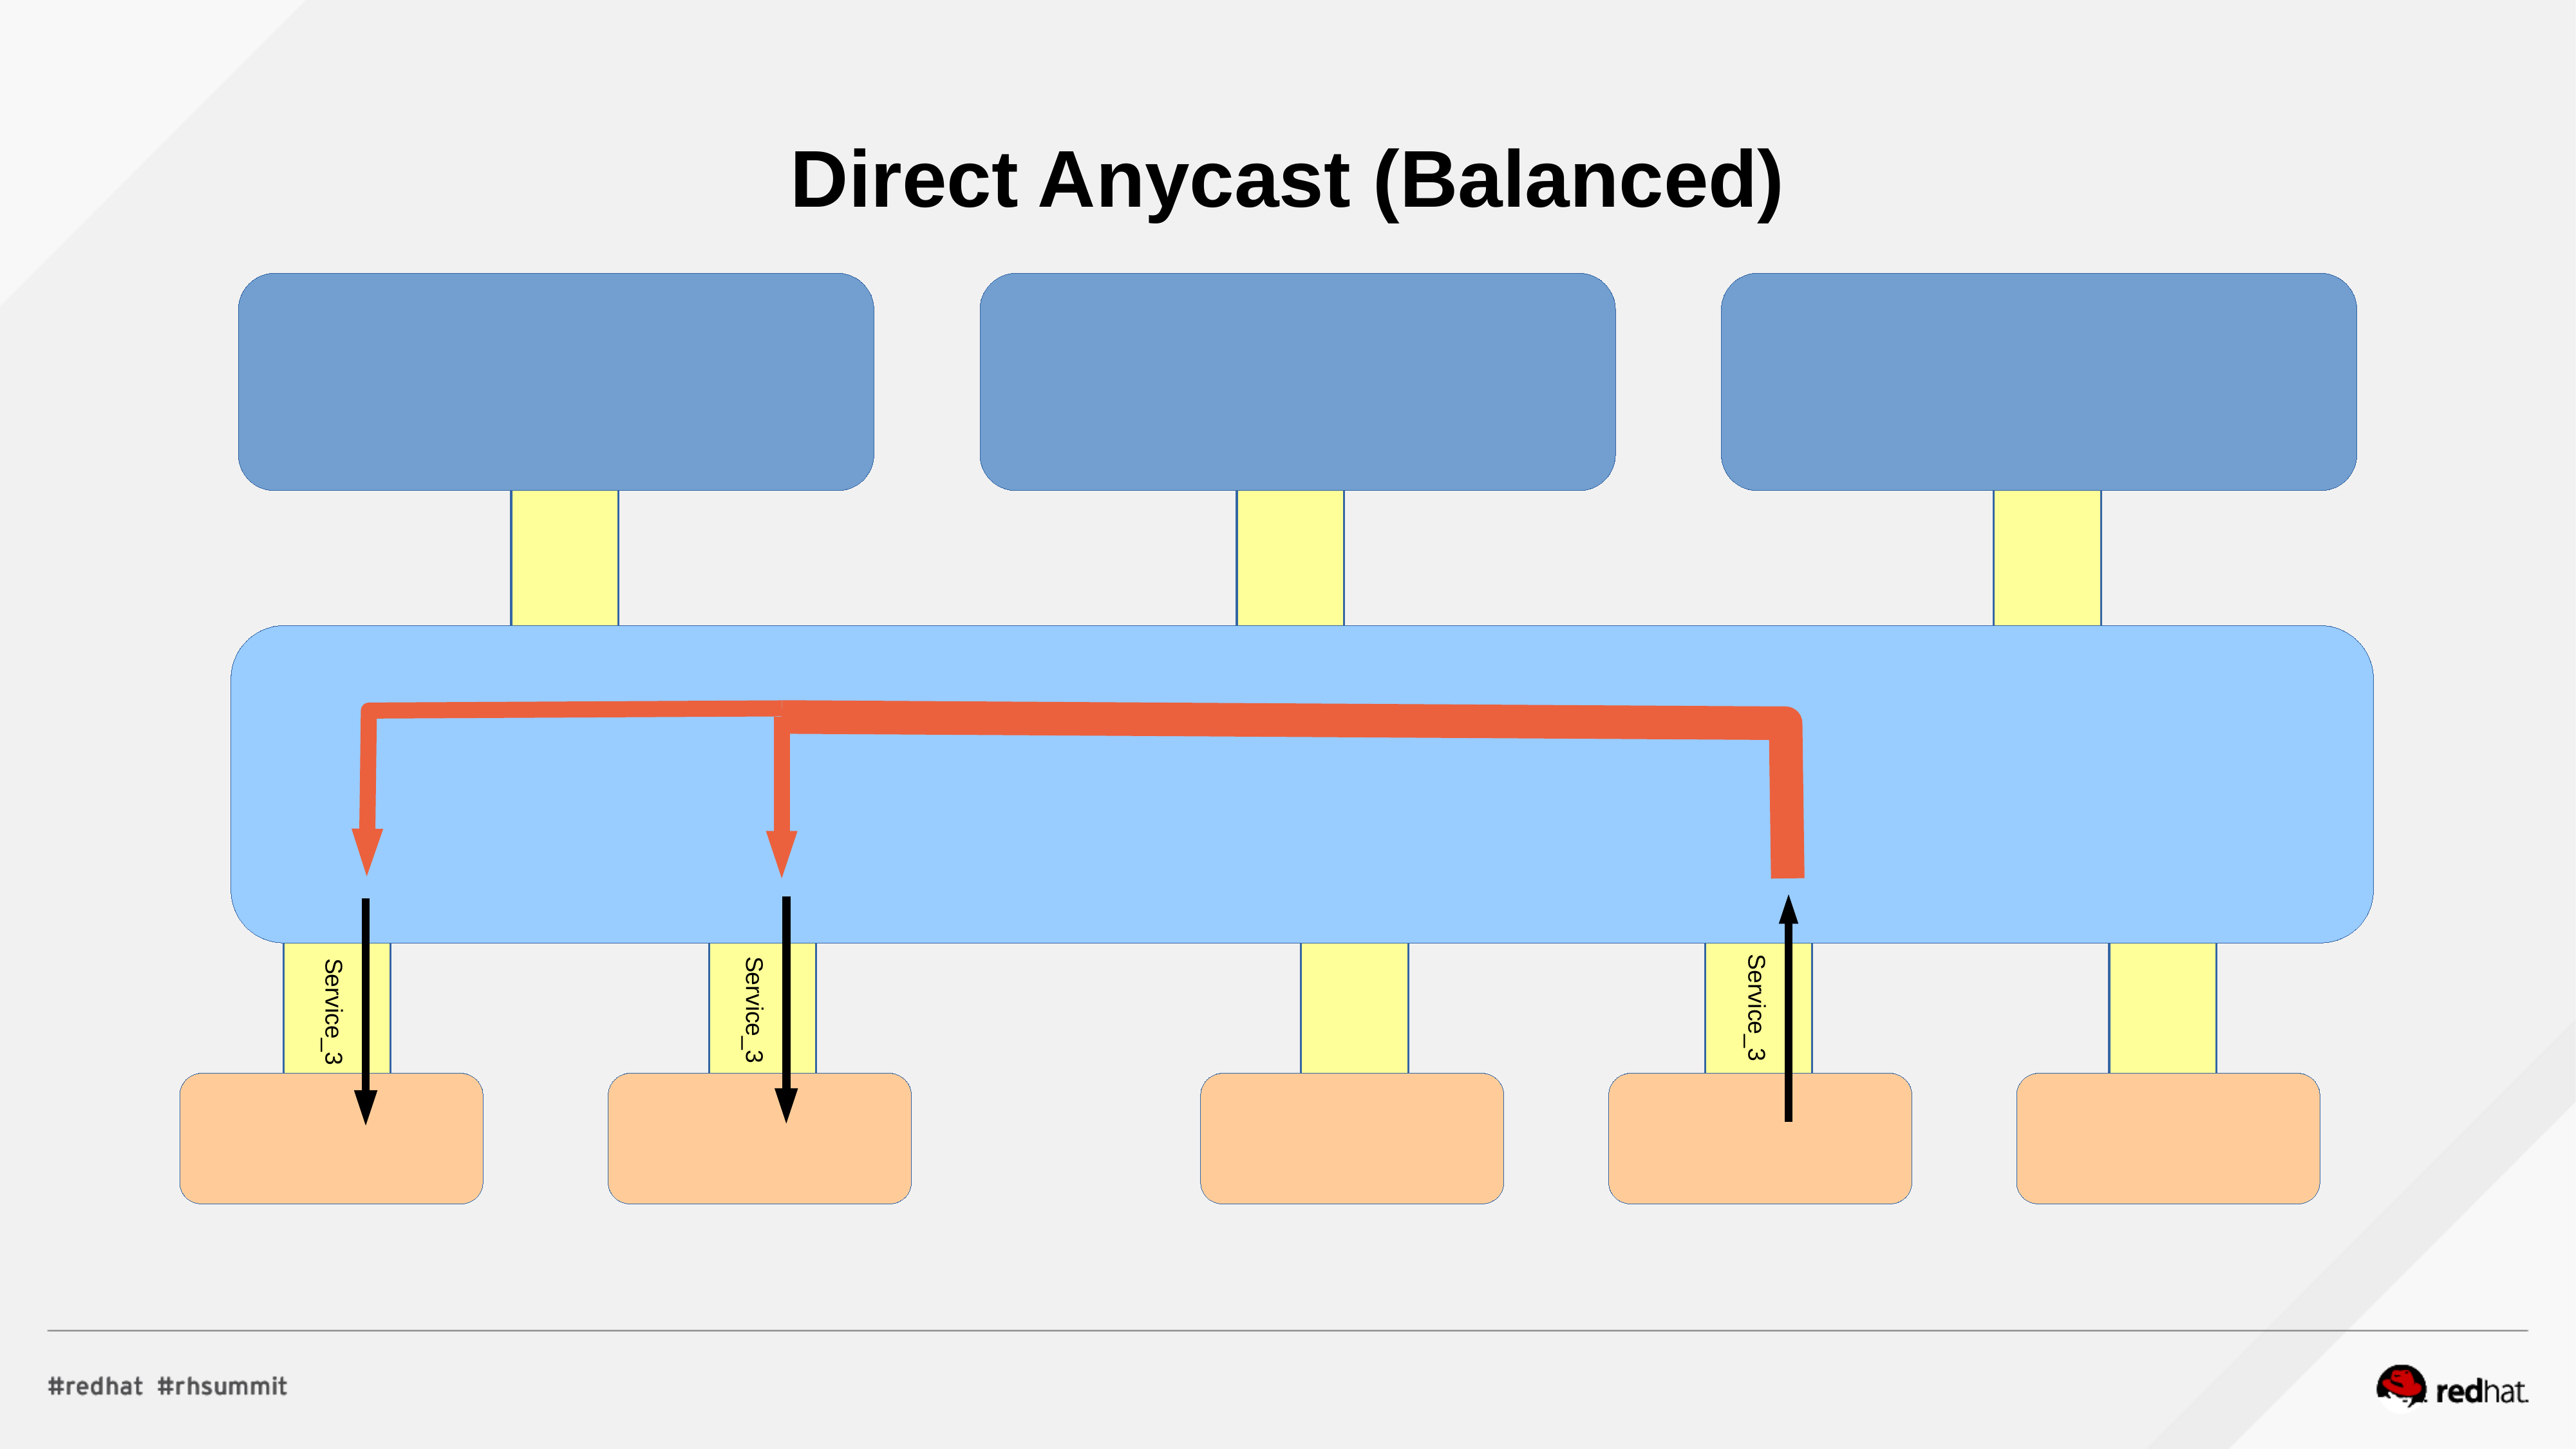

# Direct Anycast (Balanced)
Service_3
Service_3
Service_3
Client